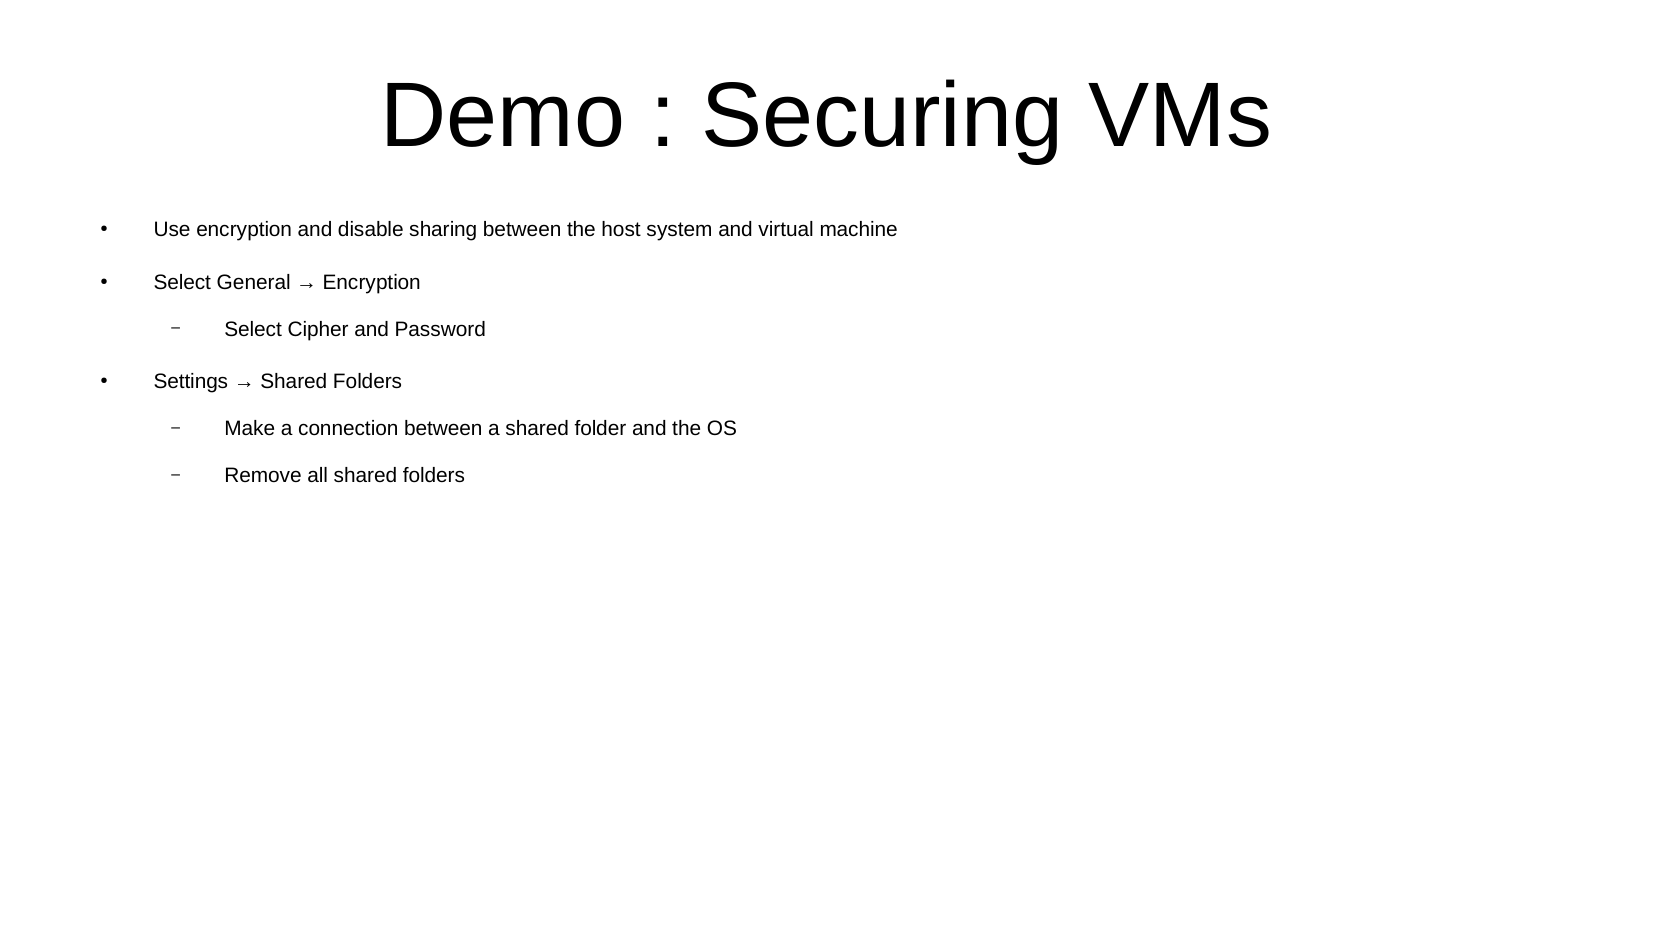

# Demo : Securing VMs
Use encryption and disable sharing between the host system and virtual machine
Select General → Encryption
Select Cipher and Password
Settings → Shared Folders
Make a connection between a shared folder and the OS
Remove all shared folders